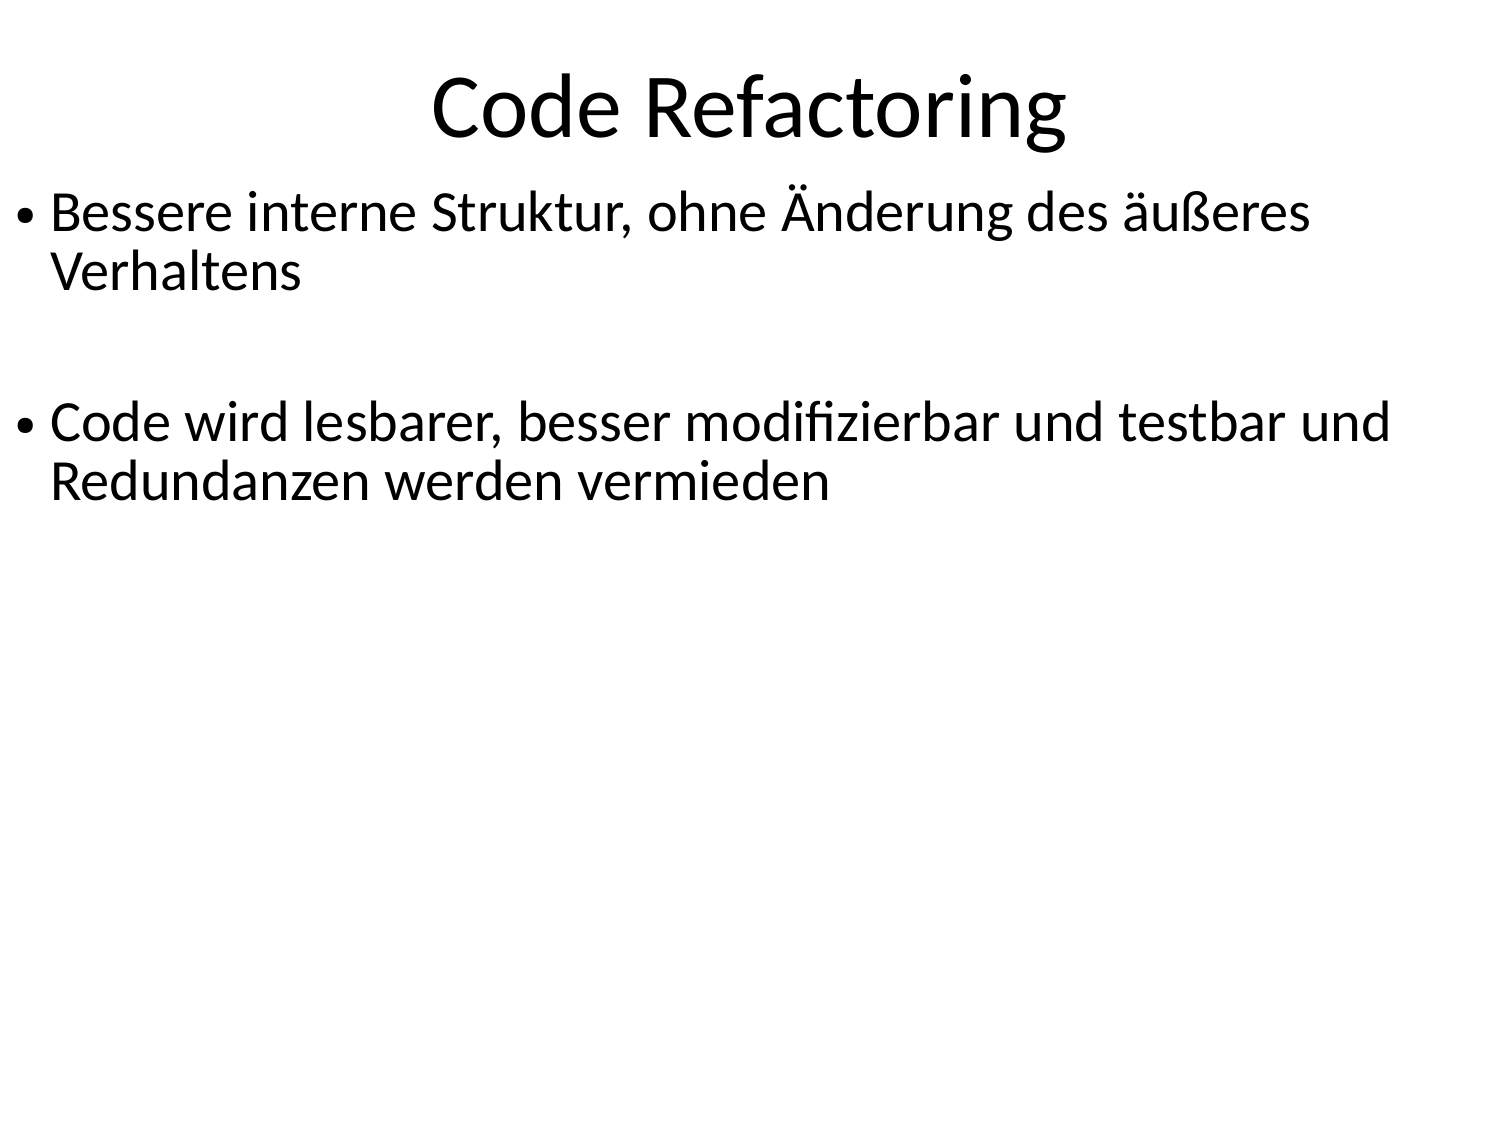

# Code Refactoring
Bessere interne Struktur, ohne Änderung des äußeres Verhaltens
Code wird lesbarer, besser modifizierbar und testbar und Redundanzen werden vermieden